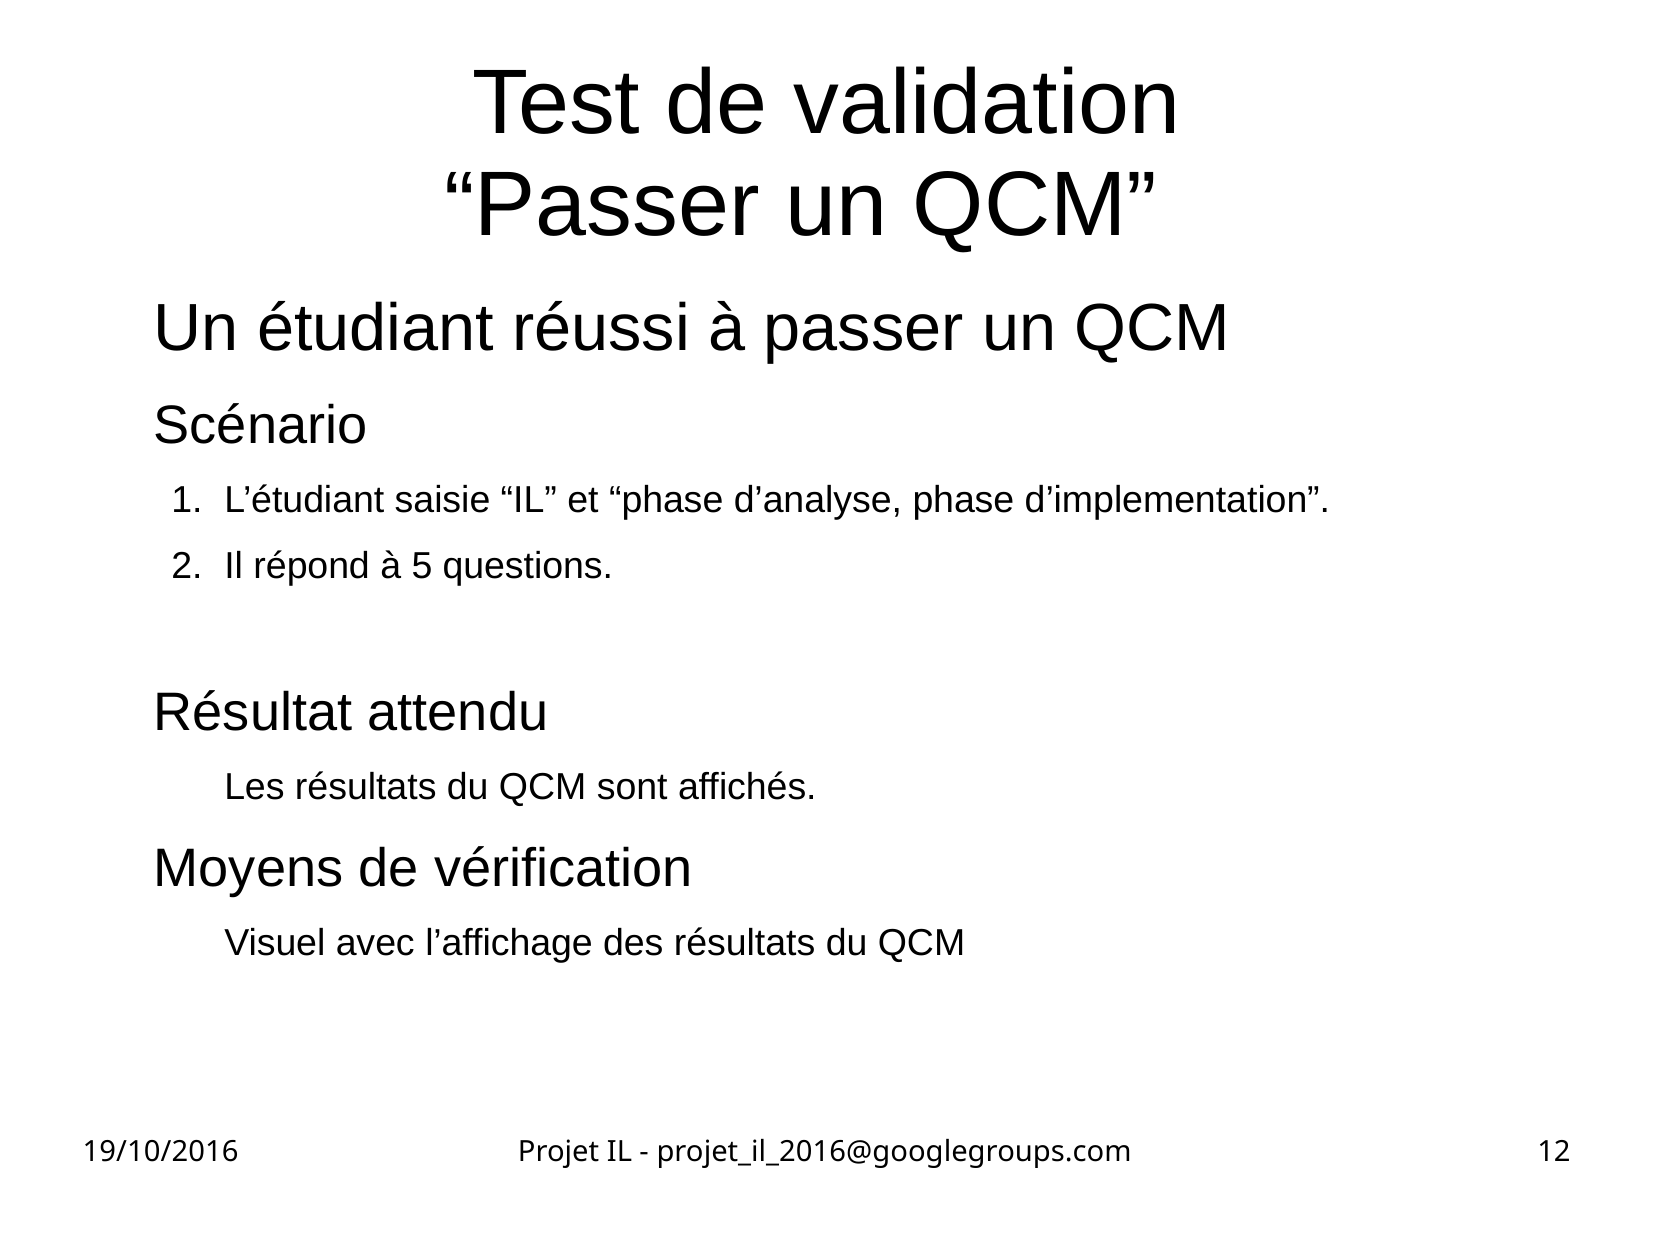

# Test de validation “Passer un QCM”
Un étudiant réussi à passer un QCM
Scénario
L’étudiant saisie “IL” et “phase d’analyse, phase d’implementation”.
Il répond à 5 questions.
Résultat attendu
Les résultats du QCM sont affichés.
Moyens de vérification
Visuel avec l’affichage des résultats du QCM
19/10/2016
Projet IL - projet_il_2016@googlegroups.com
12